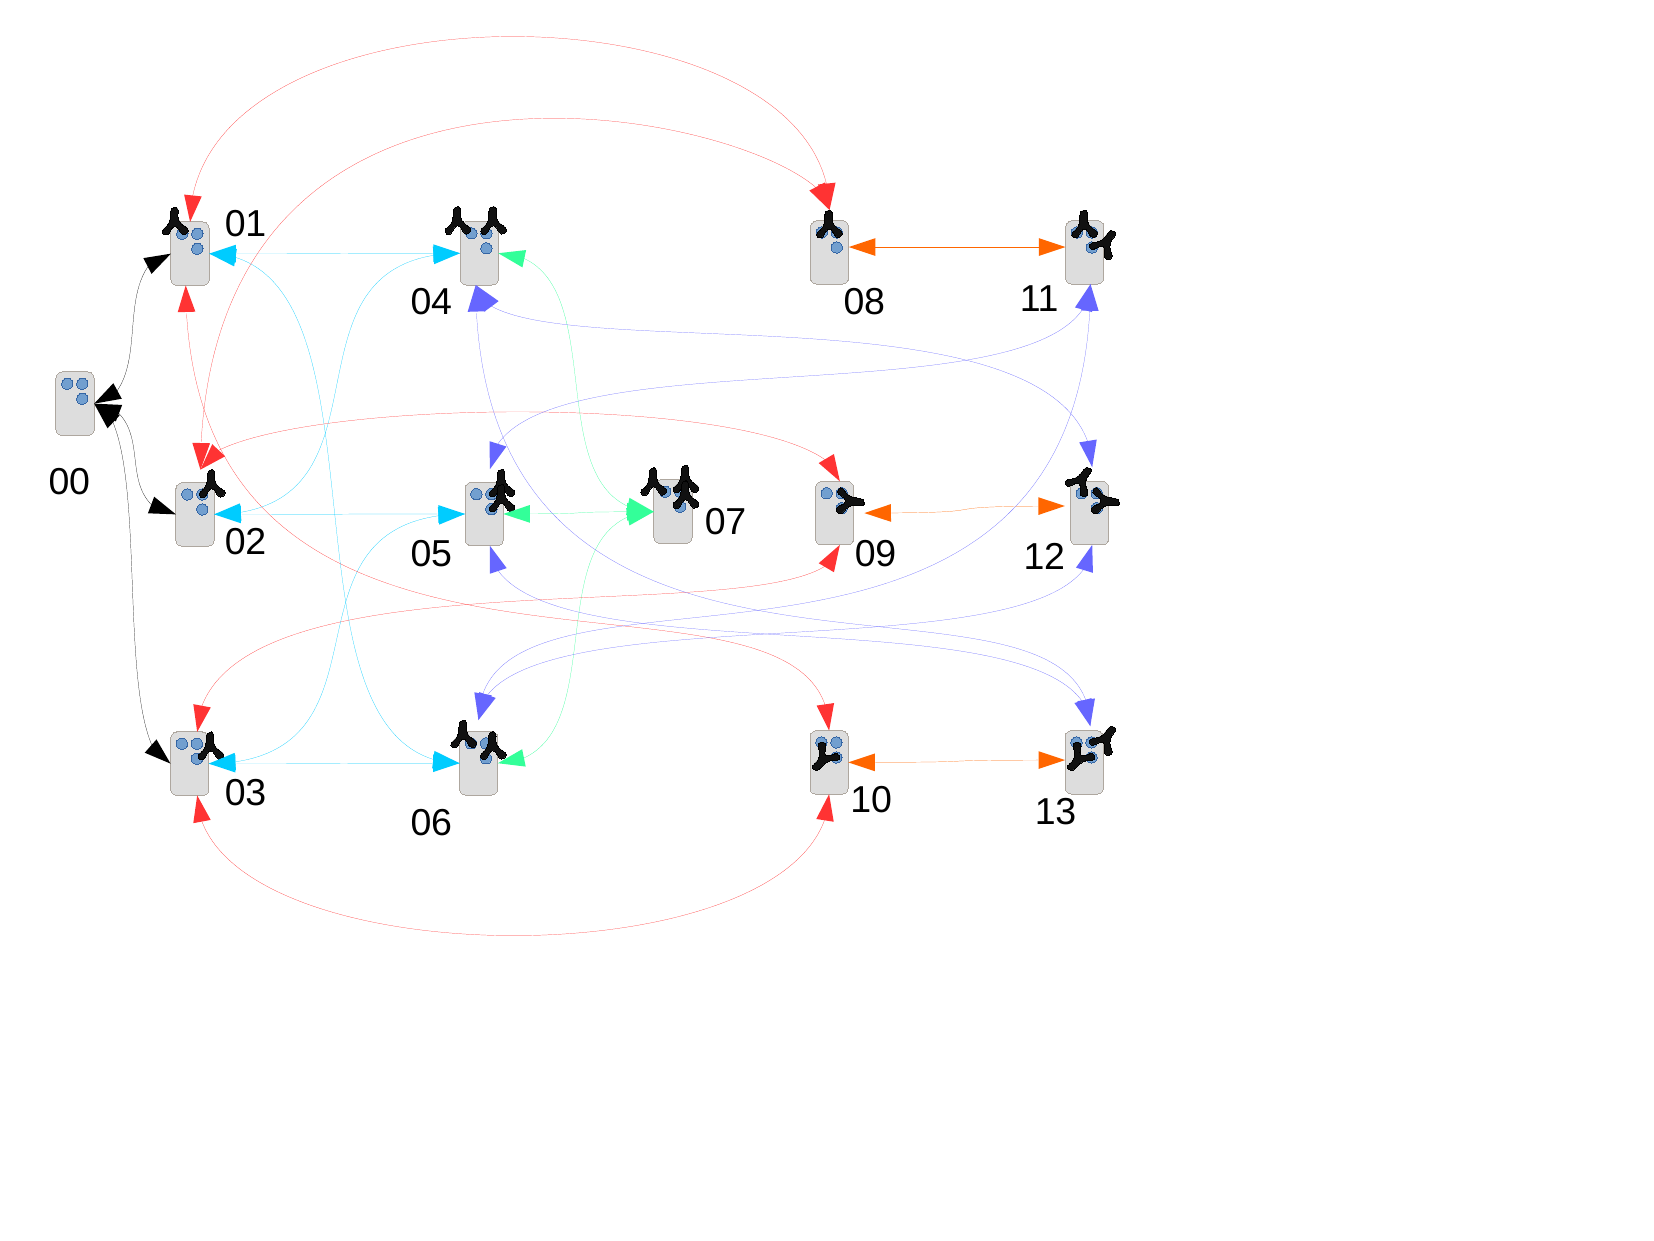

01
11
04
08
00
07
02
05
09
12
03
10
13
06